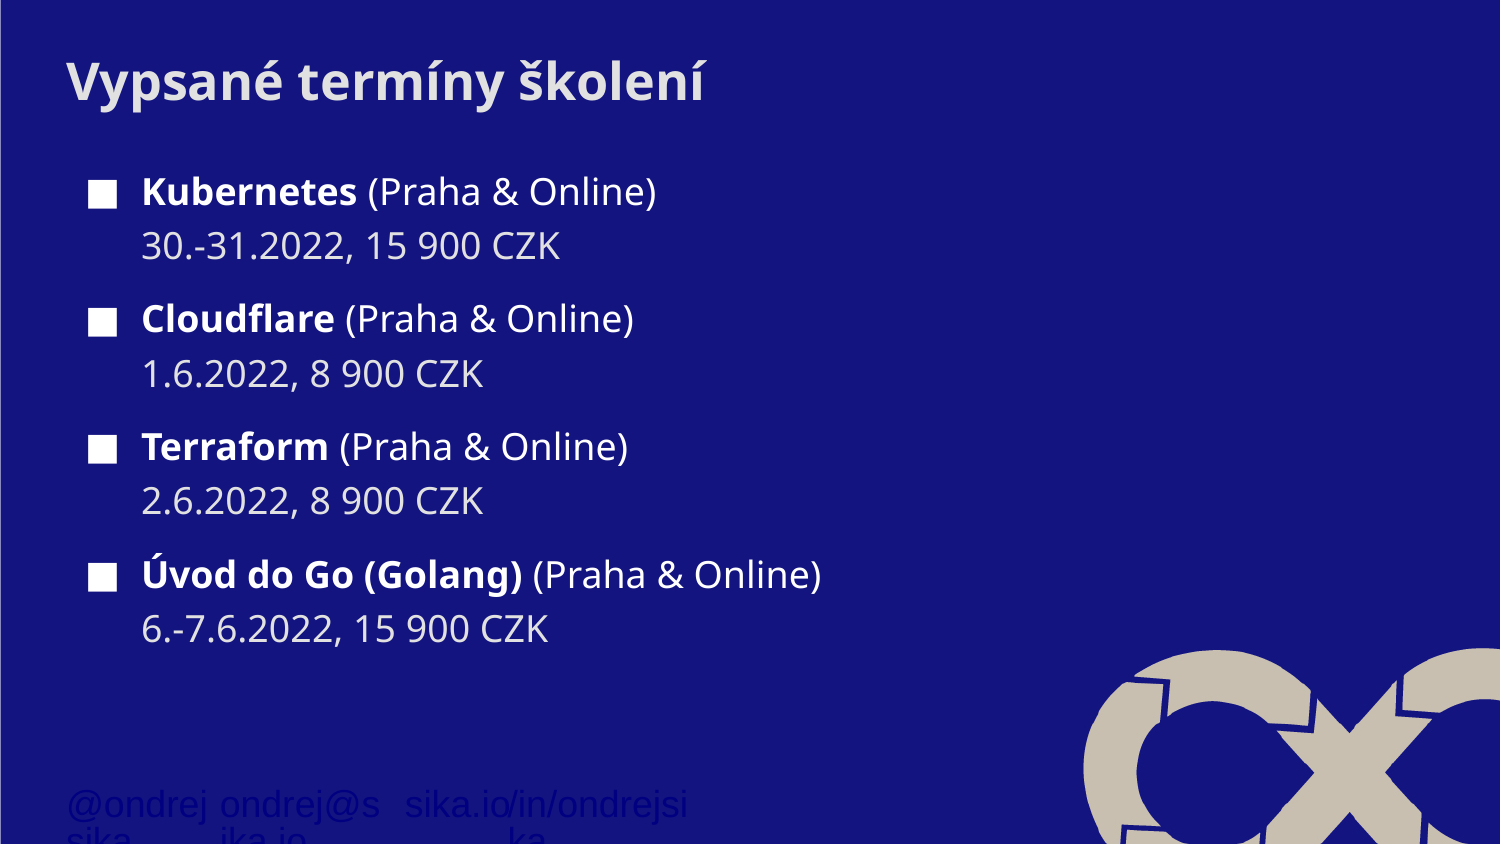

# Vypsané termíny školení
Kubernetes (Praha & Online)
30.-31.2022, 15 900 CZK
Cloudflare (Praha & Online)
1.6.2022, 8 900 CZK
Terraform (Praha & Online)
2.6.2022, 8 900 CZK
Úvod do Go (Golang) (Praha & Online)
6.-7.6.2022, 15 900 CZK